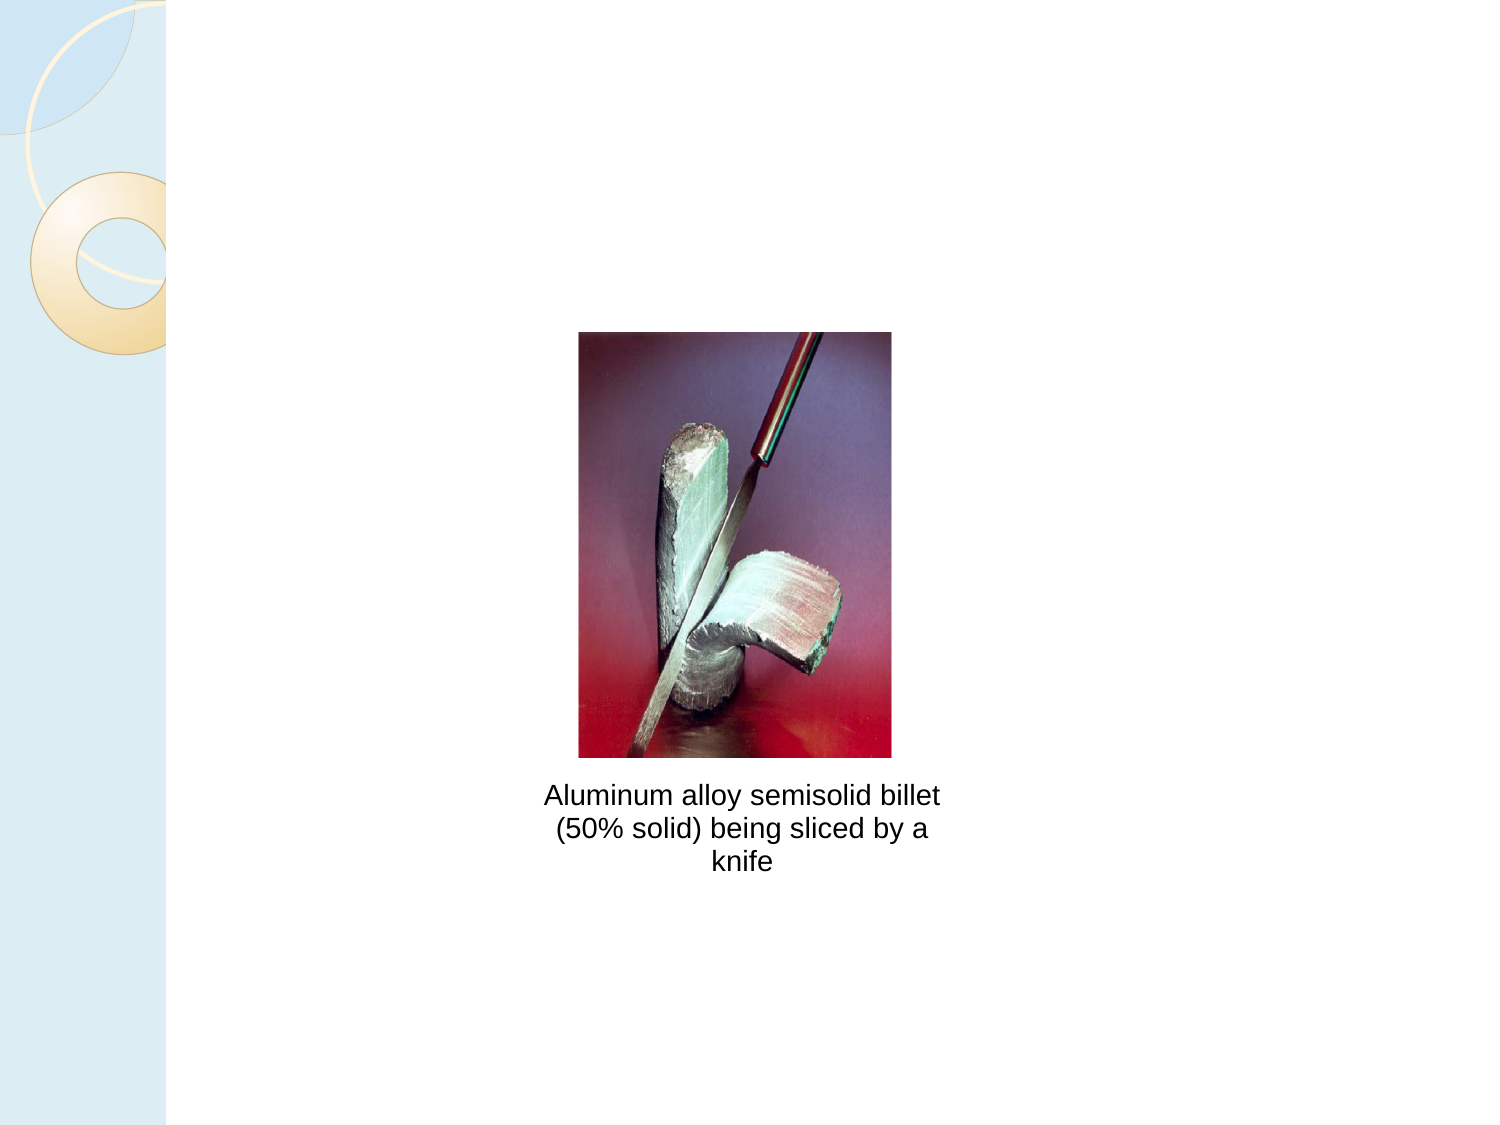

#
Aluminum alloy semisolid billet (50% solid) being sliced by a knife